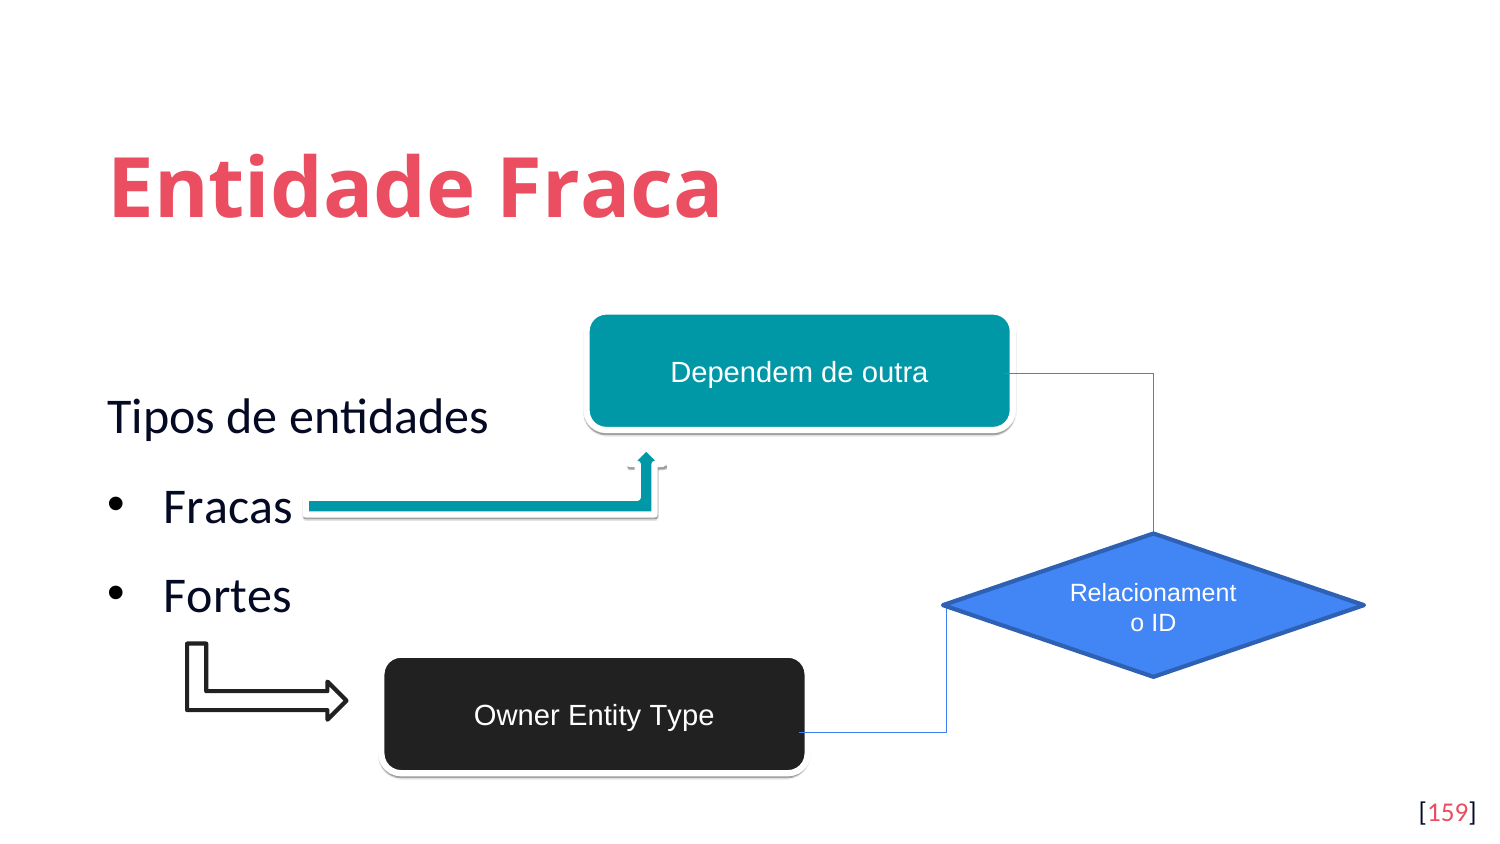

Entidade Fraca
Tipos de entidades
Fracas
Fortes
Dependem de outra
Relacionamento ID
Owner Entity Type